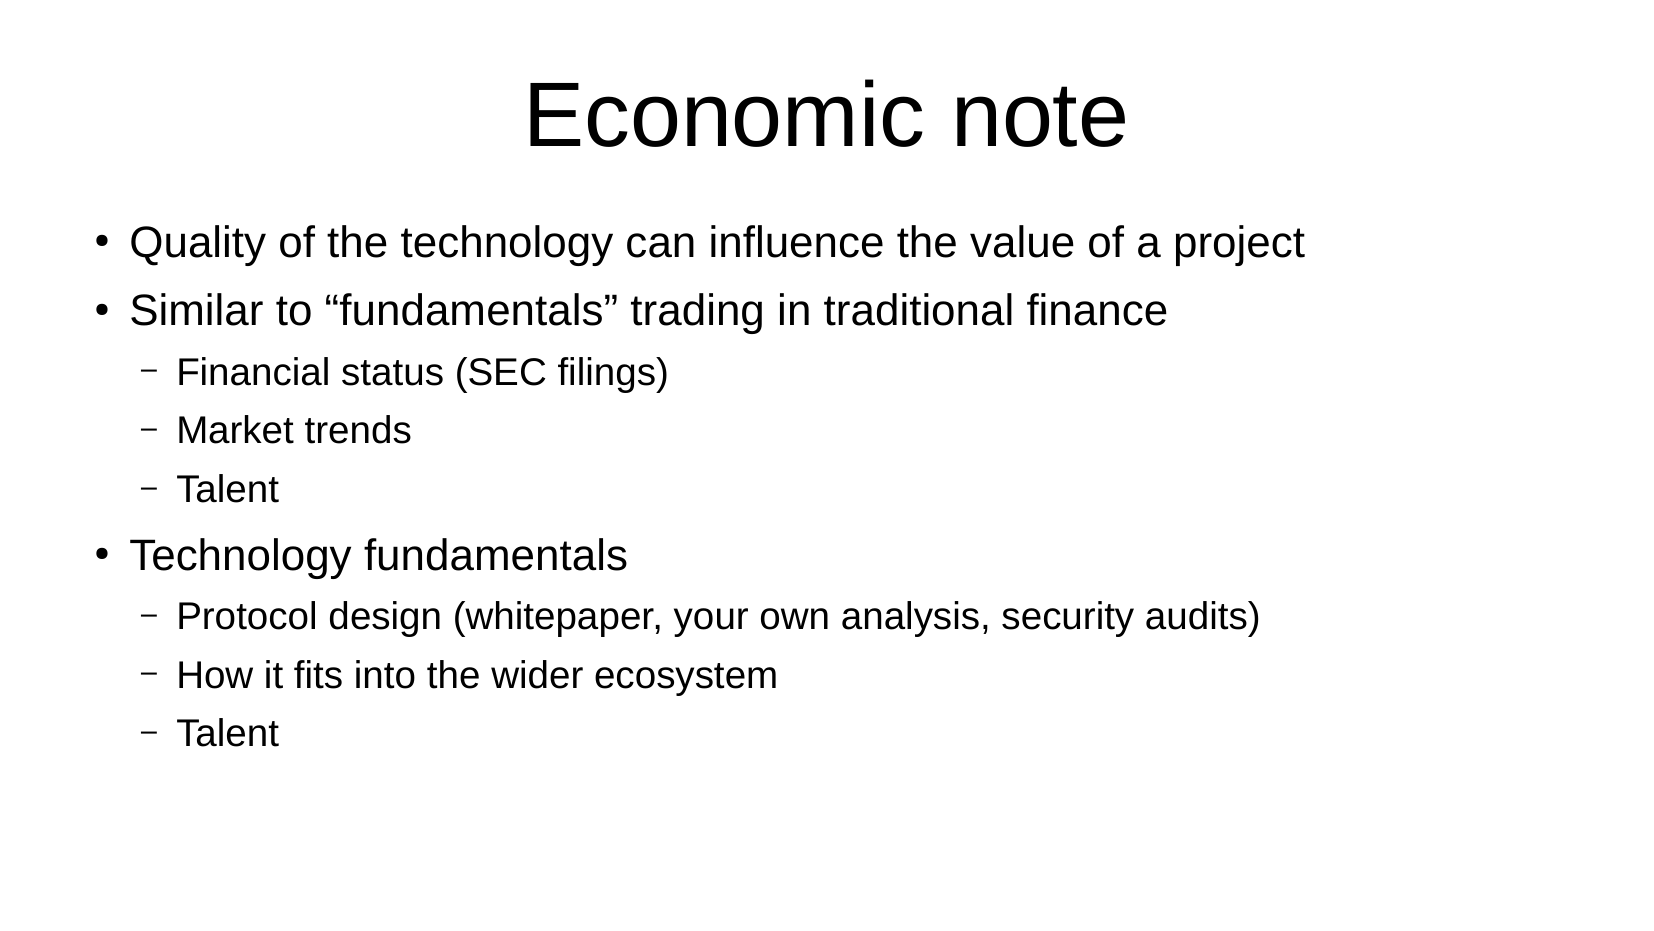

# Economic note
Quality of the technology can influence the value of a project
Similar to “fundamentals” trading in traditional finance
Financial status (SEC filings)
Market trends
Talent
Technology fundamentals
Protocol design (whitepaper, your own analysis, security audits)
How it fits into the wider ecosystem
Talent